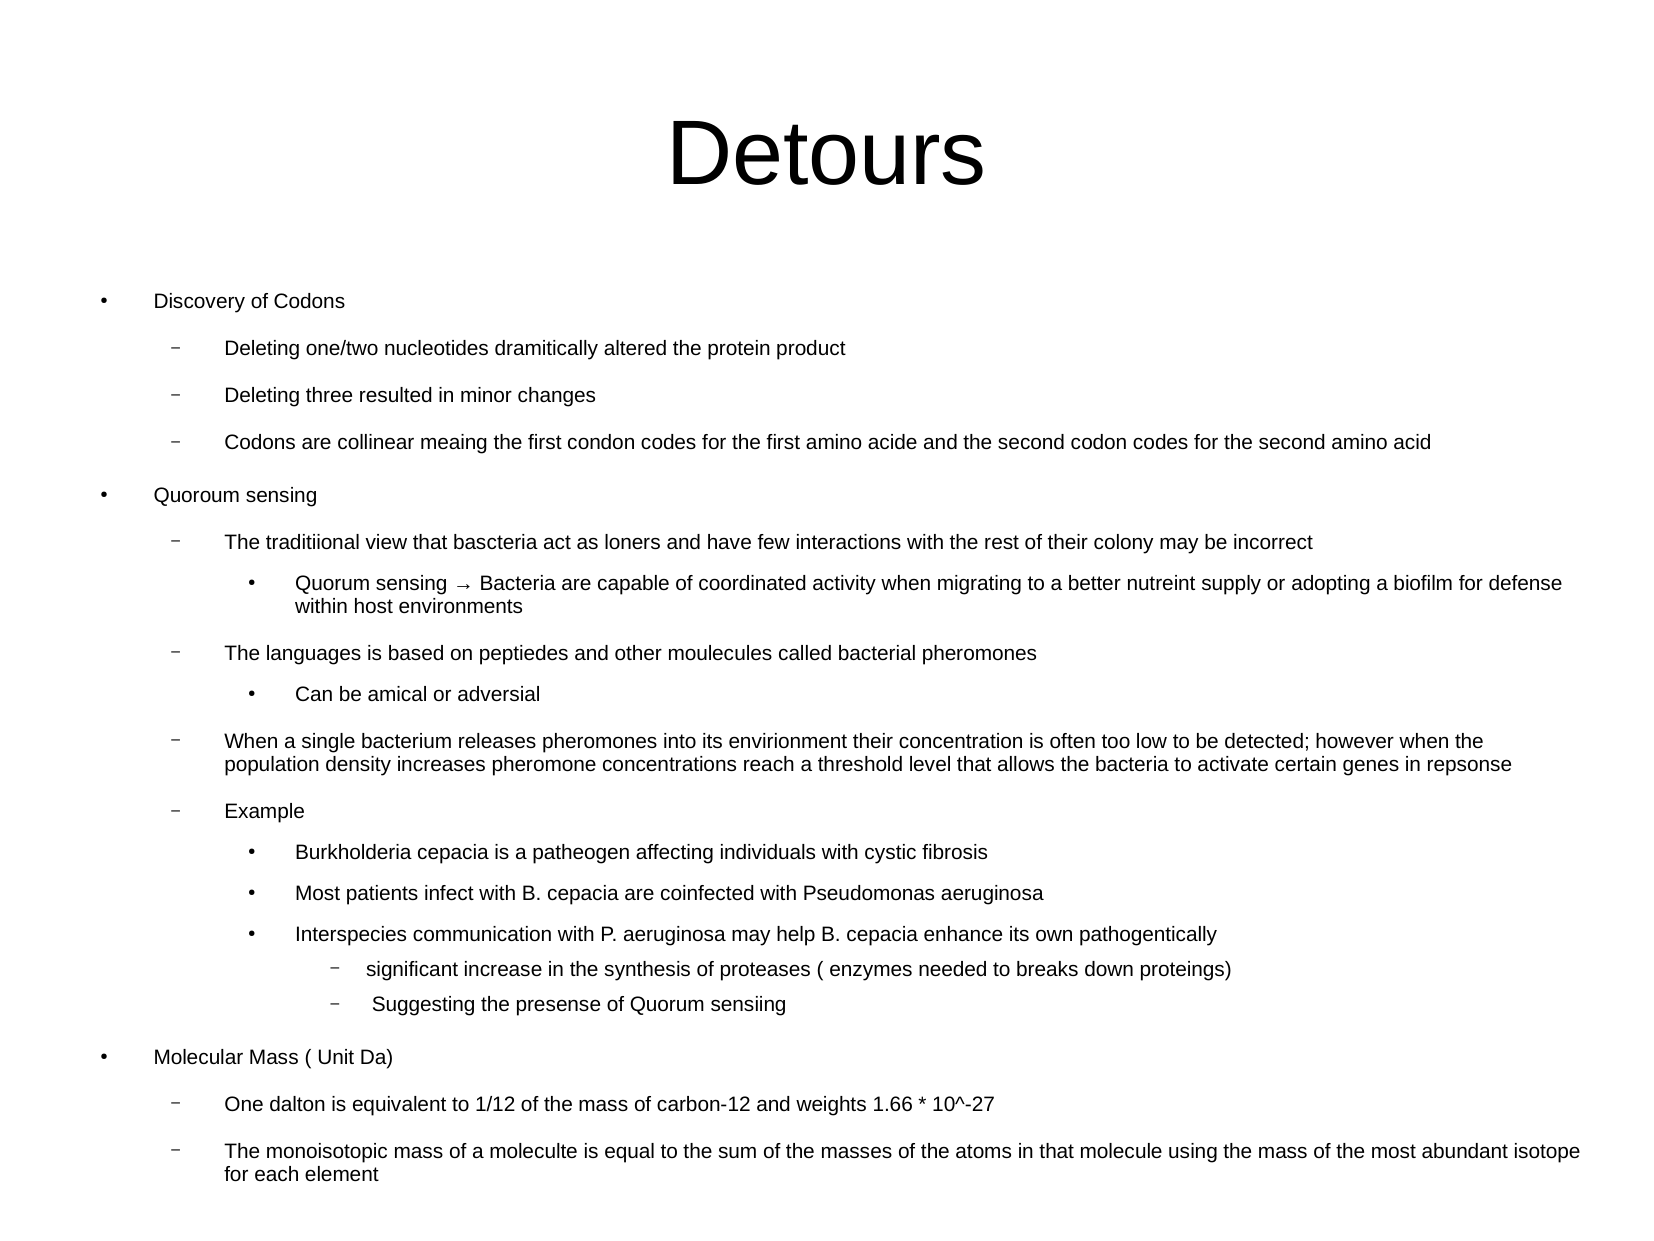

# Detours
Discovery of Codons
Deleting one/two nucleotides dramitically altered the protein product
Deleting three resulted in minor changes
Codons are collinear meaing the first condon codes for the first amino acide and the second codon codes for the second amino acid
Quoroum sensing
The traditiional view that bascteria act as loners and have few interactions with the rest of their colony may be incorrect
Quorum sensing → Bacteria are capable of coordinated activity when migrating to a better nutreint supply or adopting a biofilm for defense within host environments
The languages is based on peptiedes and other moulecules called bacterial pheromones
Can be amical or adversial
When a single bacterium releases pheromones into its envirionment their concentration is often too low to be detected; however when the population density increases pheromone concentrations reach a threshold level that allows the bacteria to activate certain genes in repsonse
Example
Burkholderia cepacia is a patheogen affecting individuals with cystic fibrosis
Most patients infect with B. cepacia are coinfected with Pseudomonas aeruginosa
Interspecies communication with P. aeruginosa may help B. cepacia enhance its own pathogentically
significant increase in the synthesis of proteases ( enzymes needed to breaks down proteings)
 Suggesting the presense of Quorum sensiing
Molecular Mass ( Unit Da)
One dalton is equivalent to 1/12 of the mass of carbon-12 and weights 1.66 * 10^-27
The monoisotopic mass of a moleculte is equal to the sum of the masses of the atoms in that molecule using the mass of the most abundant isotope for each element